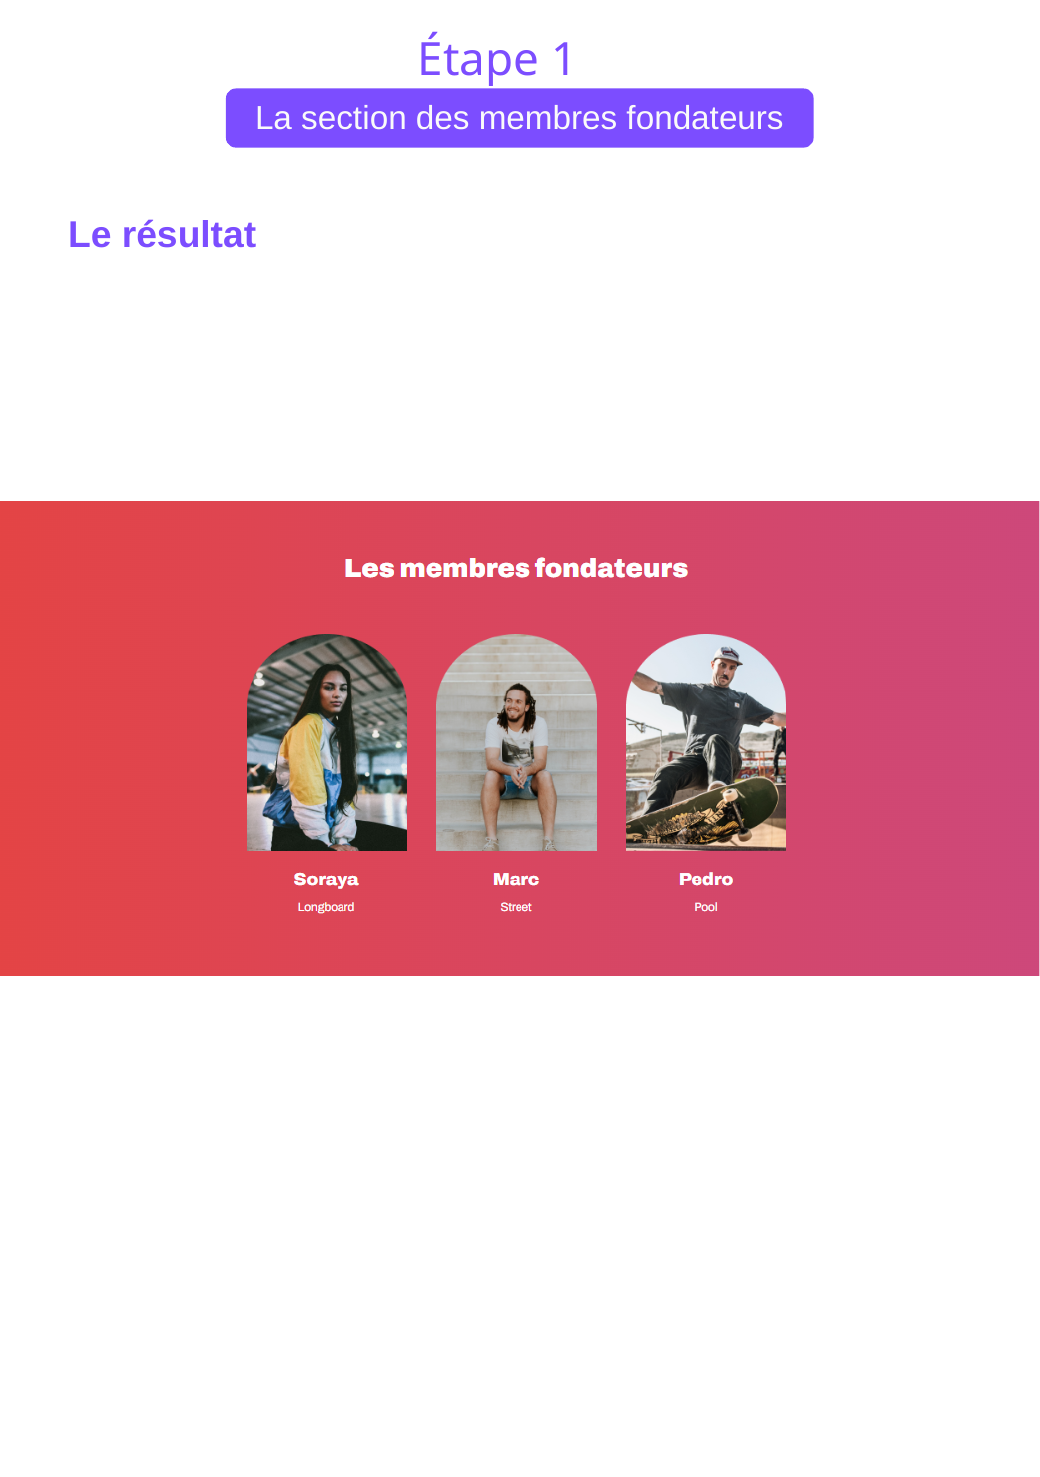

# Étape 1
La section des membres fondateurs
Le résultat